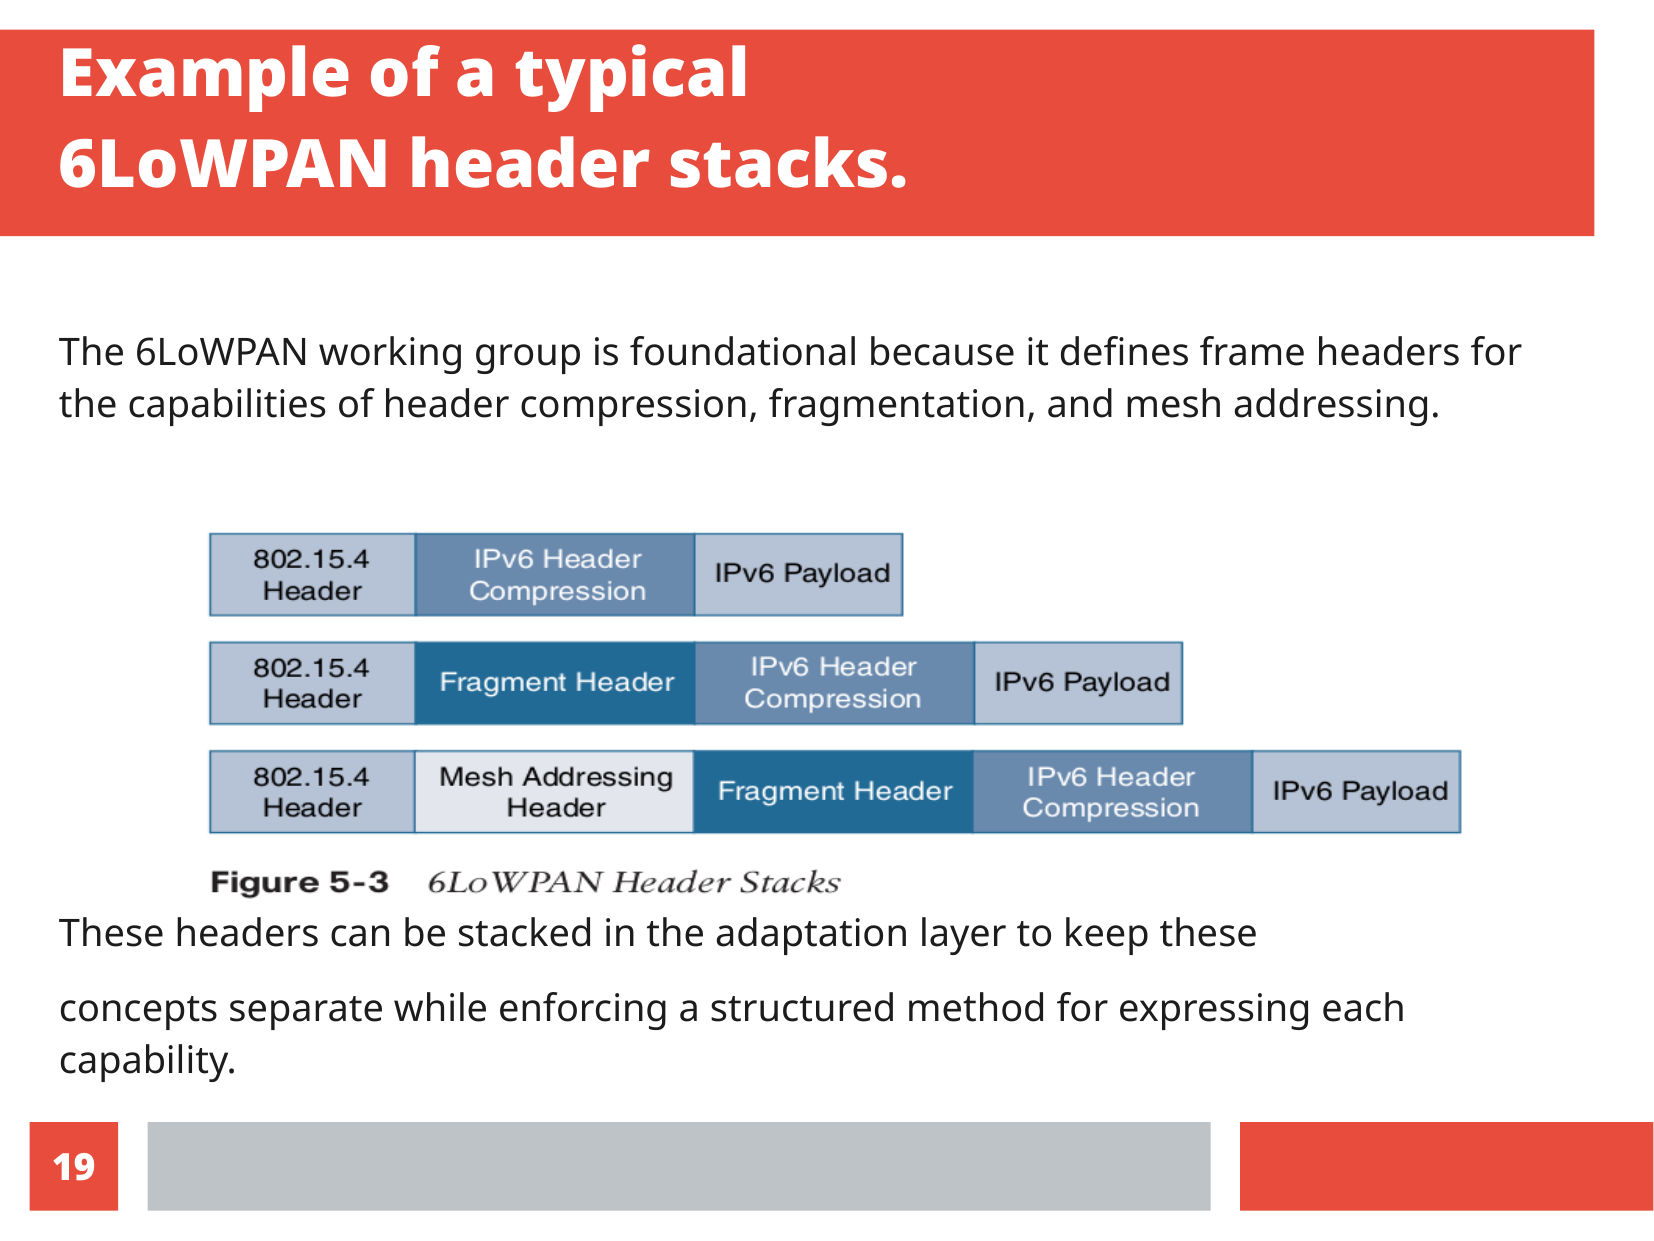

# Example of a typical 6LoWPAN header stacks.
The 6LoWPAN working group is foundational because it defines frame headers for the capabilities of header compression, fragmentation, and mesh addressing.
These headers can be stacked in the adaptation layer to keep these
concepts separate while enforcing a structured method for expressing each capability.
19